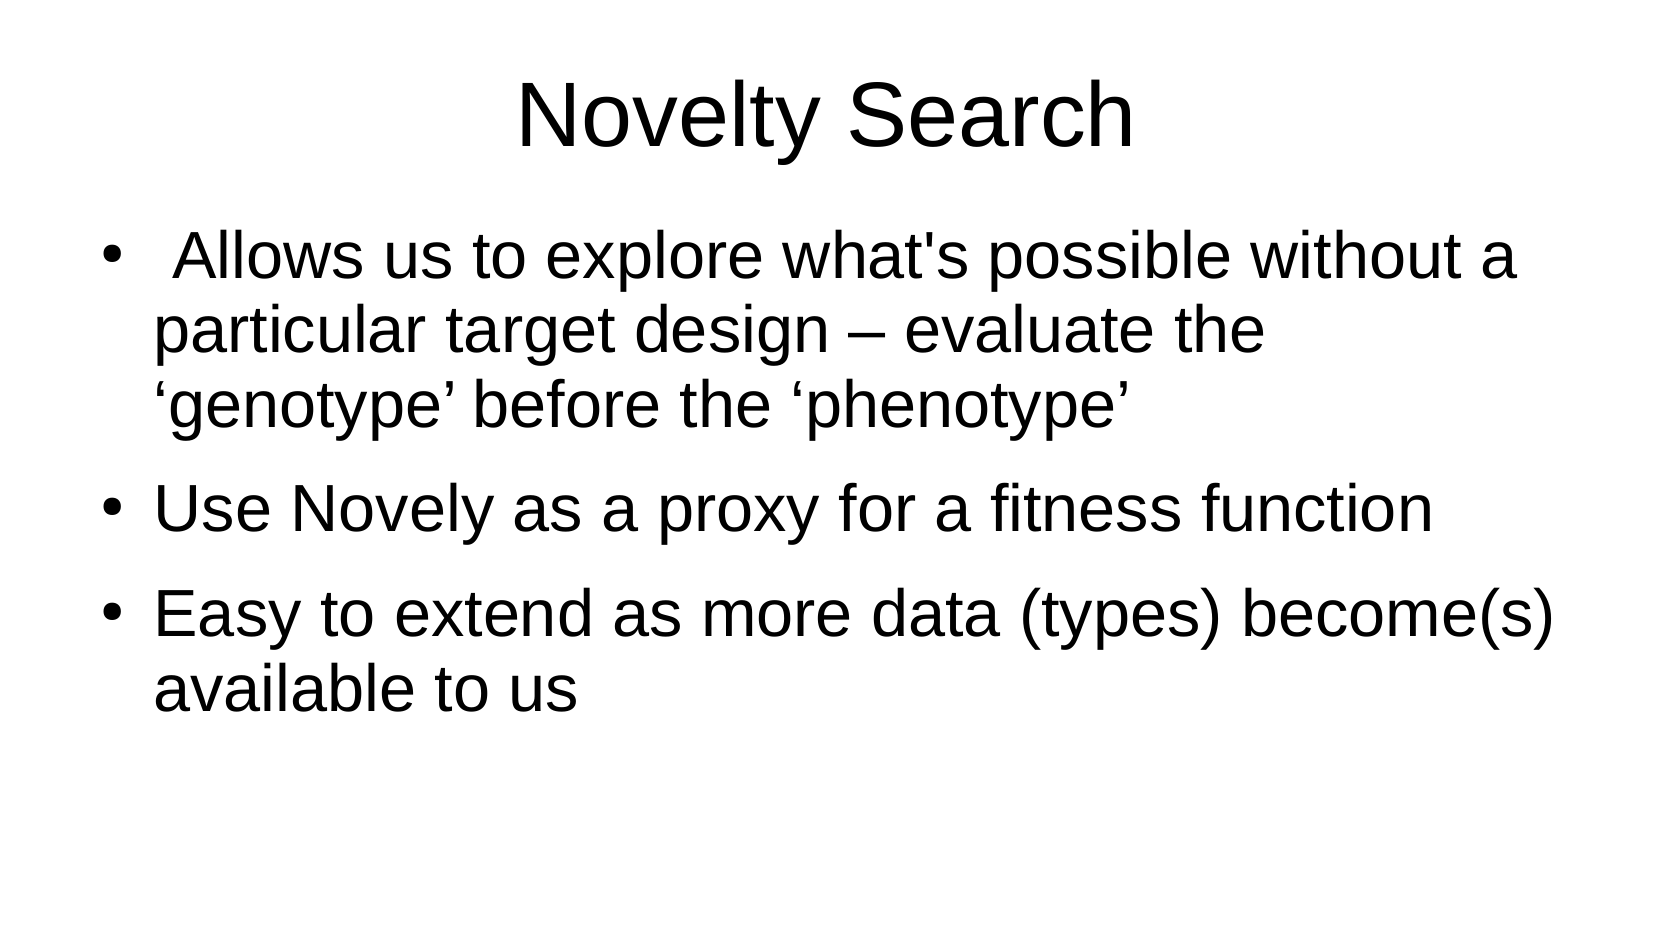

# Novelty Search
 Allows us to explore what's possible without a particular target design – evaluate the ‘genotype’ before the ‘phenotype’
Use Novely as a proxy for a fitness function
Easy to extend as more data (types) become(s) available to us